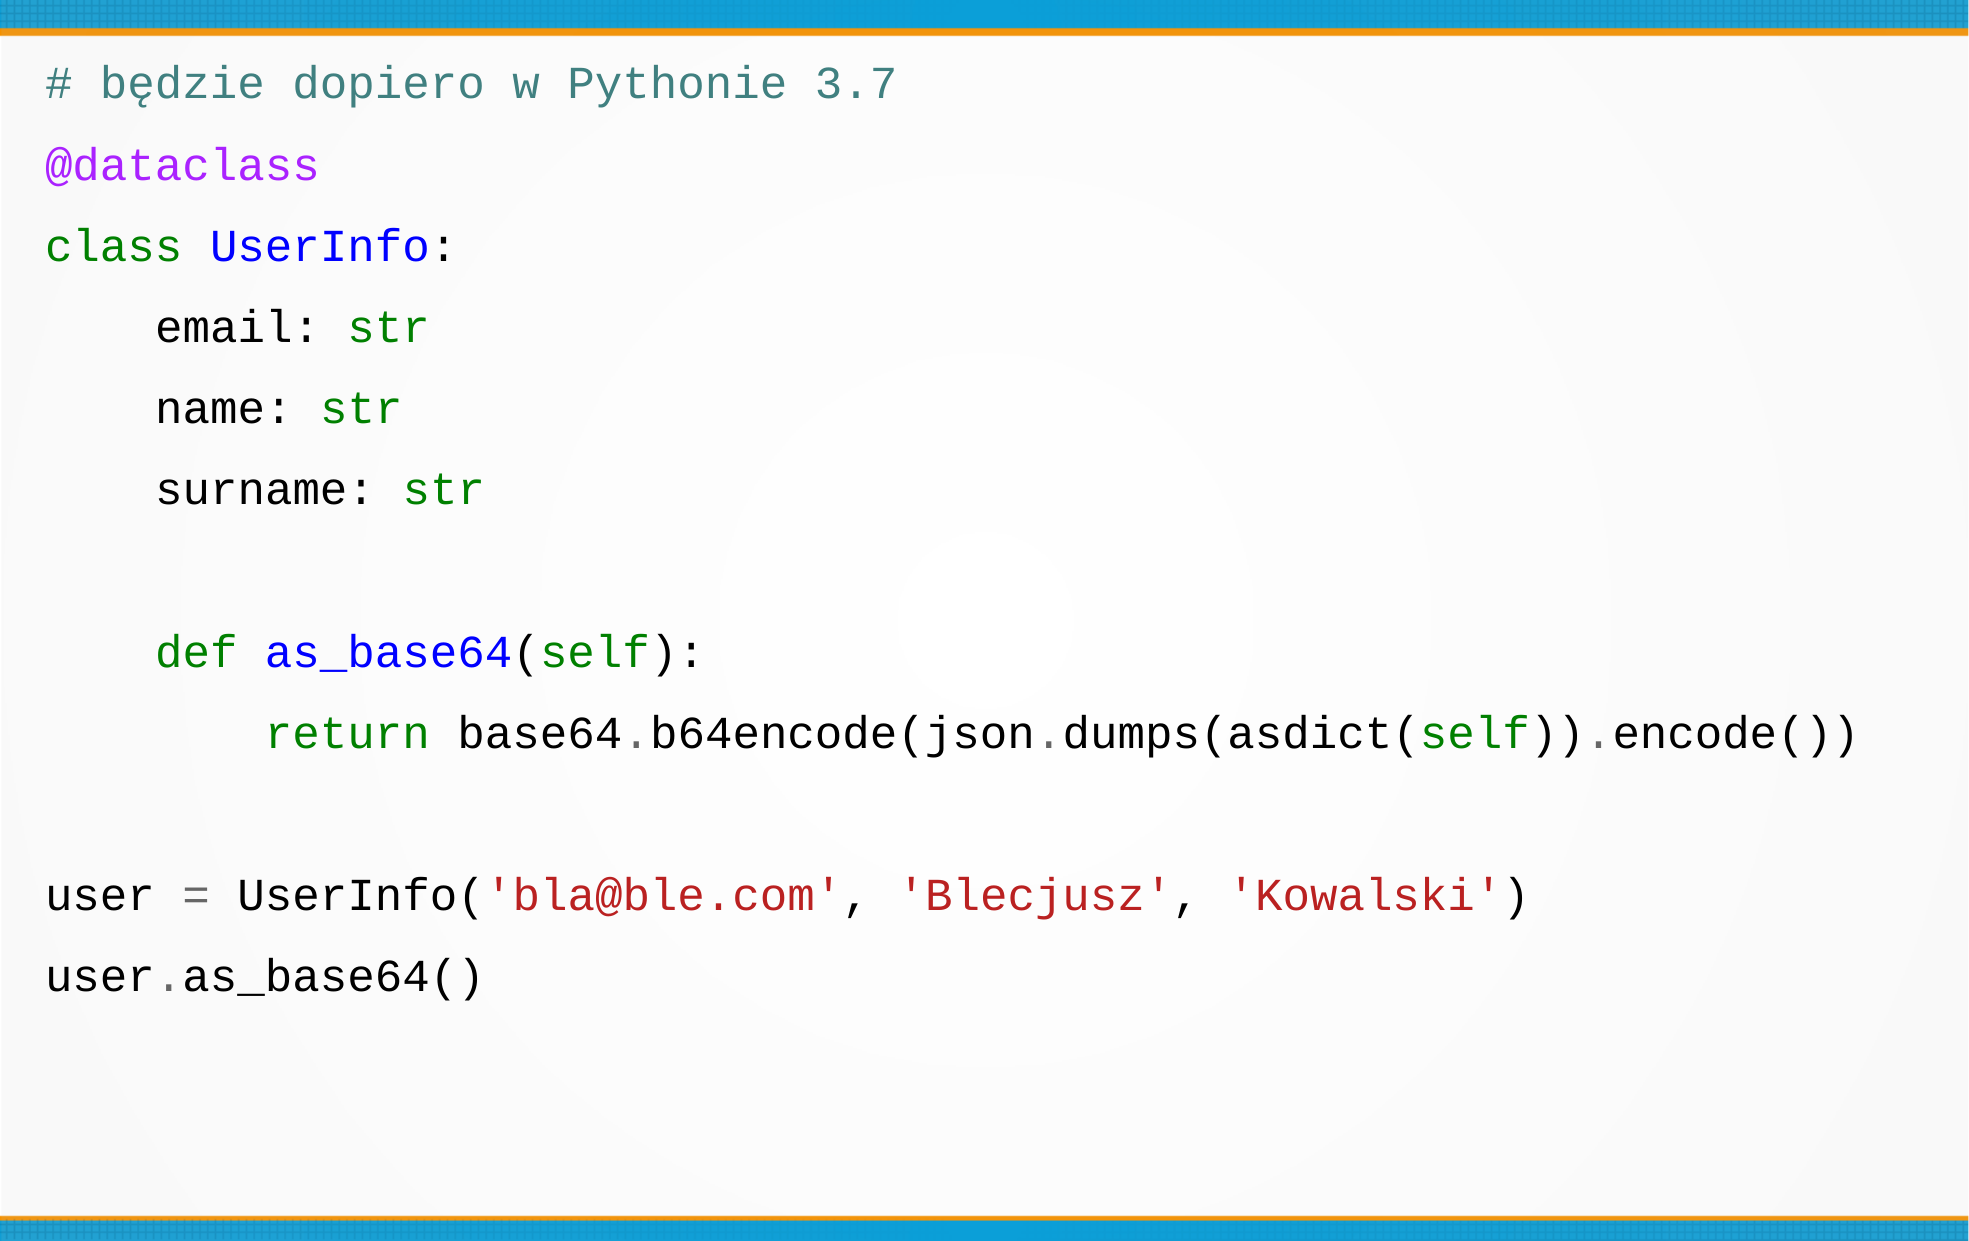

# # będzie dopiero w Pythonie 3.7
@dataclass
class UserInfo:
 email: str
 name: str
 surname: str
 def as_base64(self):
 return base64.b64encode(json.dumps(asdict(self)).encode())
user = UserInfo('bla@ble.com', 'Blecjusz', 'Kowalski')
user.as_base64()